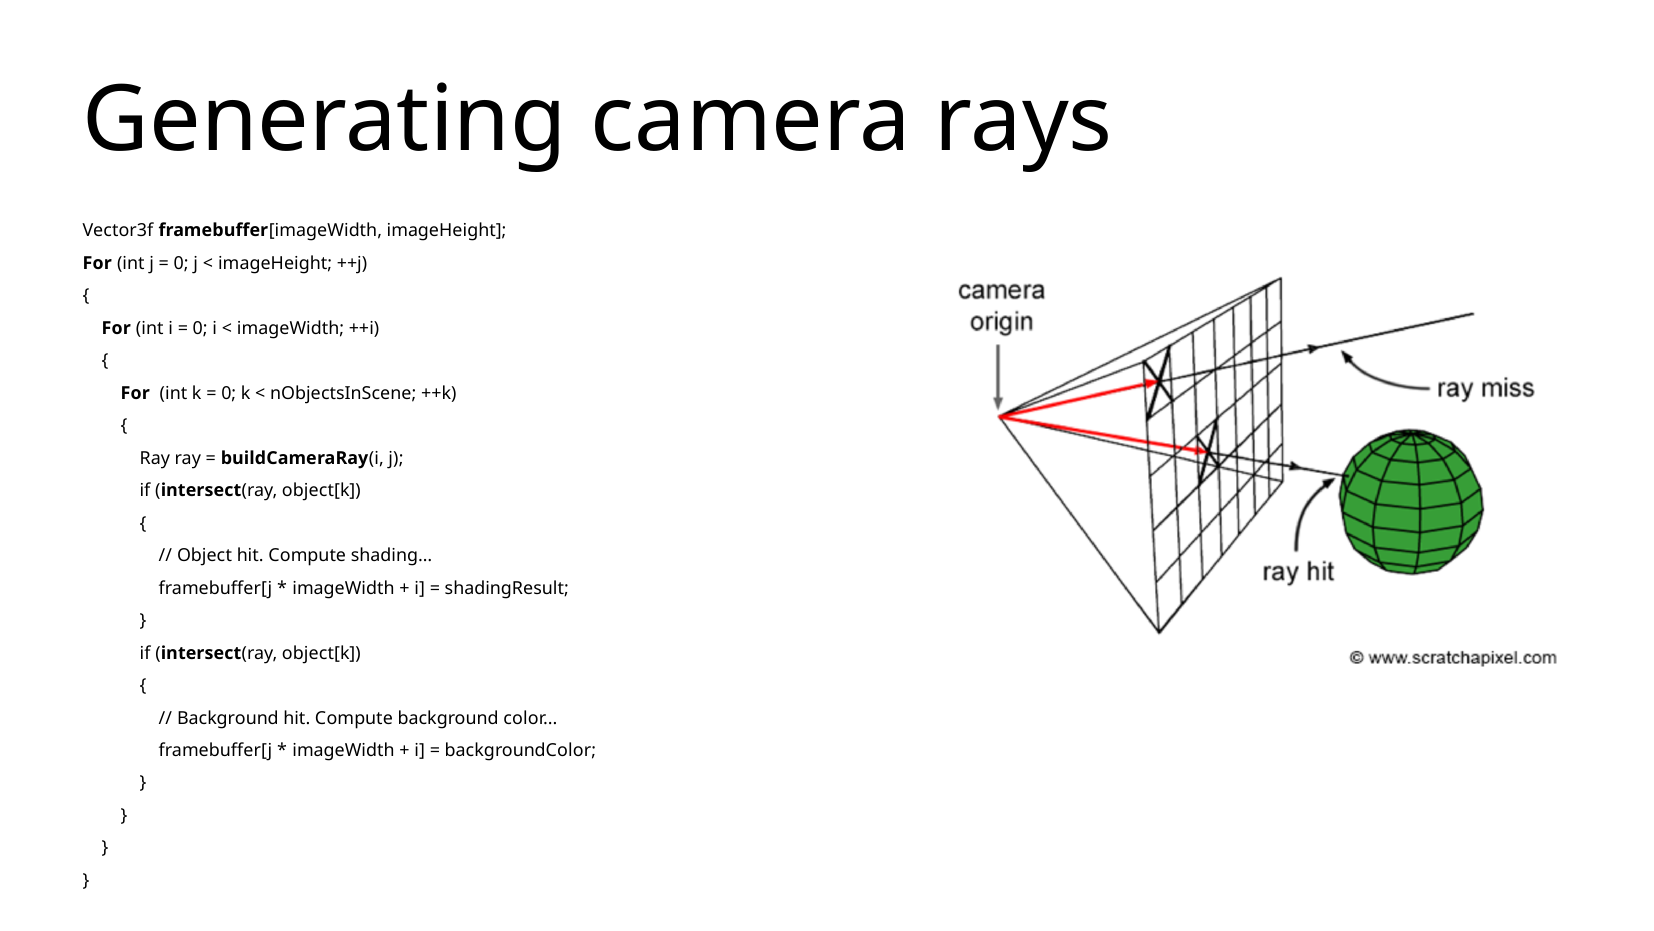

# Generating camera rays
Vector3f framebuffer[imageWidth, imageHeight];
For (int j = 0; j < imageHeight; ++j)
{
 For (int i = 0; i < imageWidth; ++i)
 {
 For (int k = 0; k < nObjectsInScene; ++k)
 {
 Ray ray = buildCameraRay(i, j);
 if (intersect(ray, object[k])
 {
 // Object hit. Compute shading…
 framebuffer[j * imageWidth + i] = shadingResult;
 }
 if (intersect(ray, object[k])
 {
 // Background hit. Compute background color...
 framebuffer[j * imageWidth + i] = backgroundColor;
 }
 }
 }
}